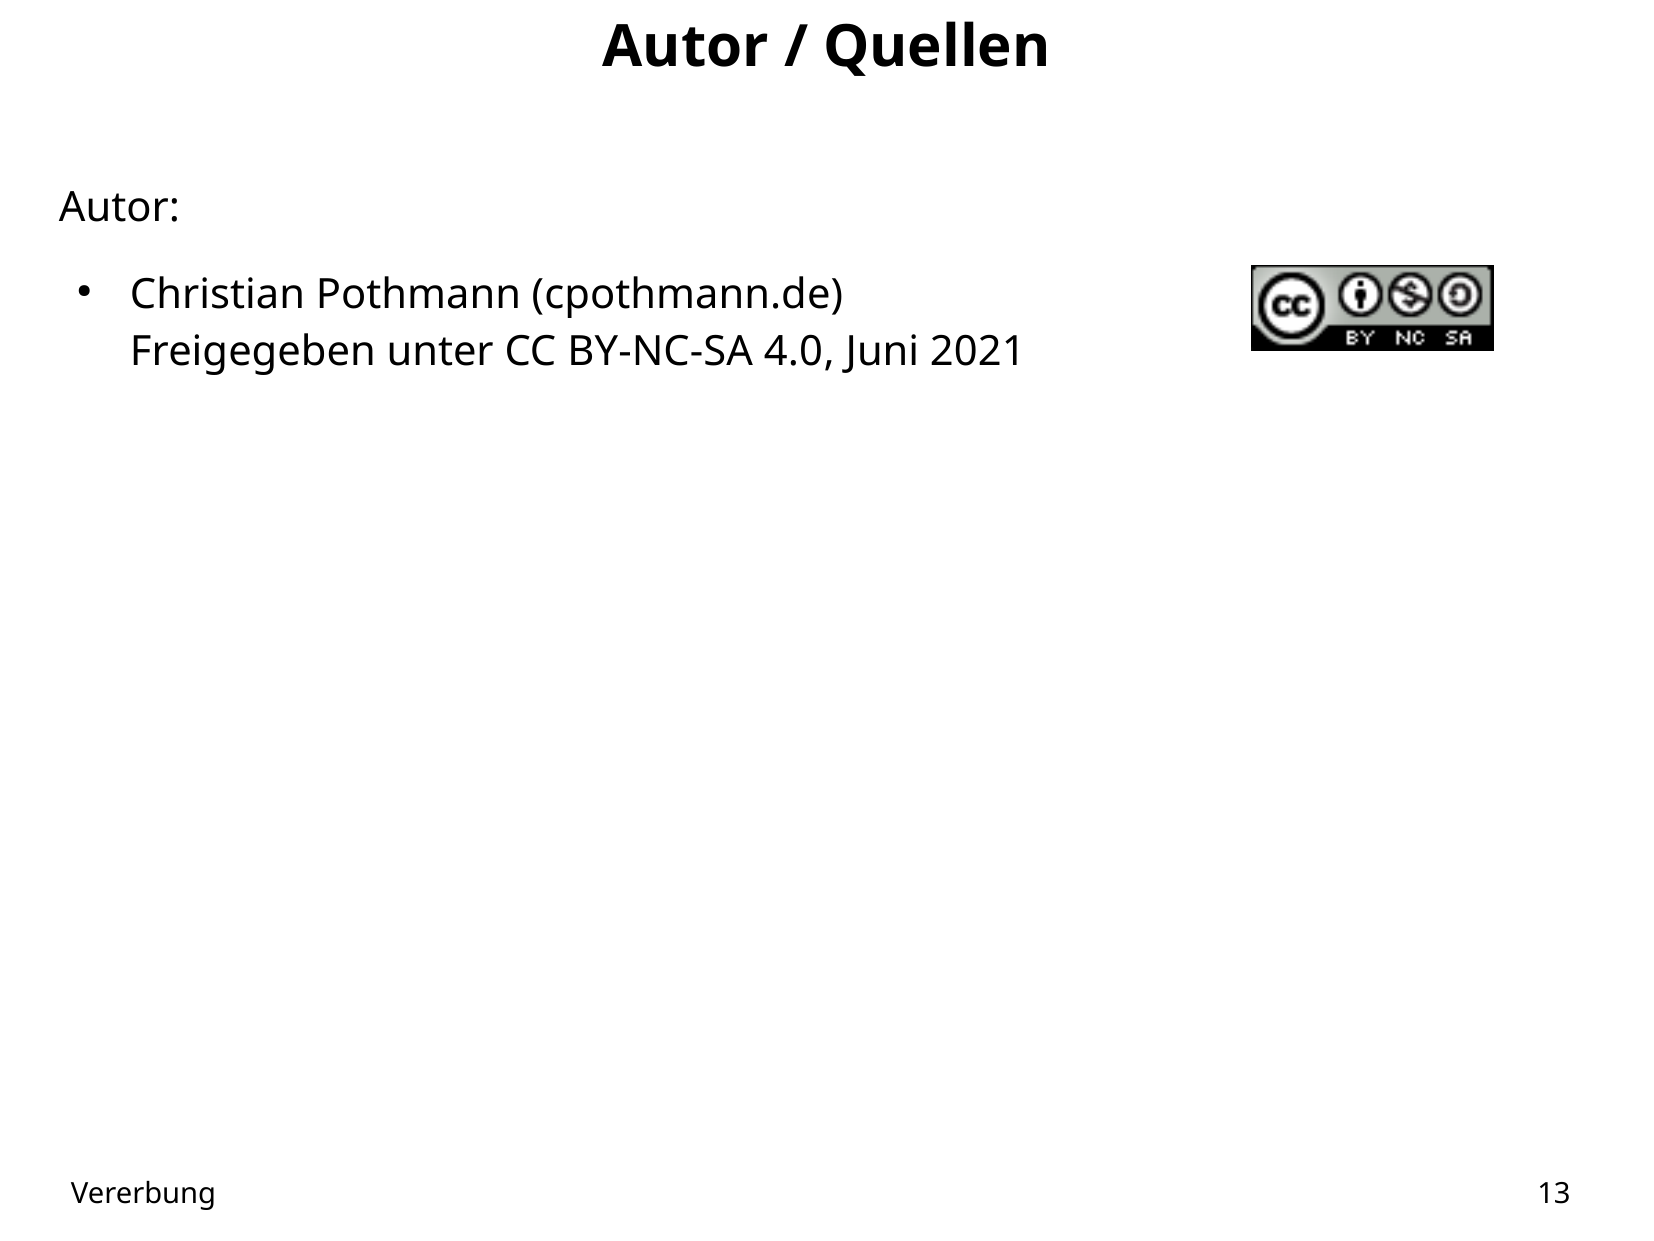

# Autor / Quellen
Autor:
Christian Pothmann (cpothmann.de)
Freigegeben unter CC BY-NC-SA 4.0, Juni 2021
Vererbung
13